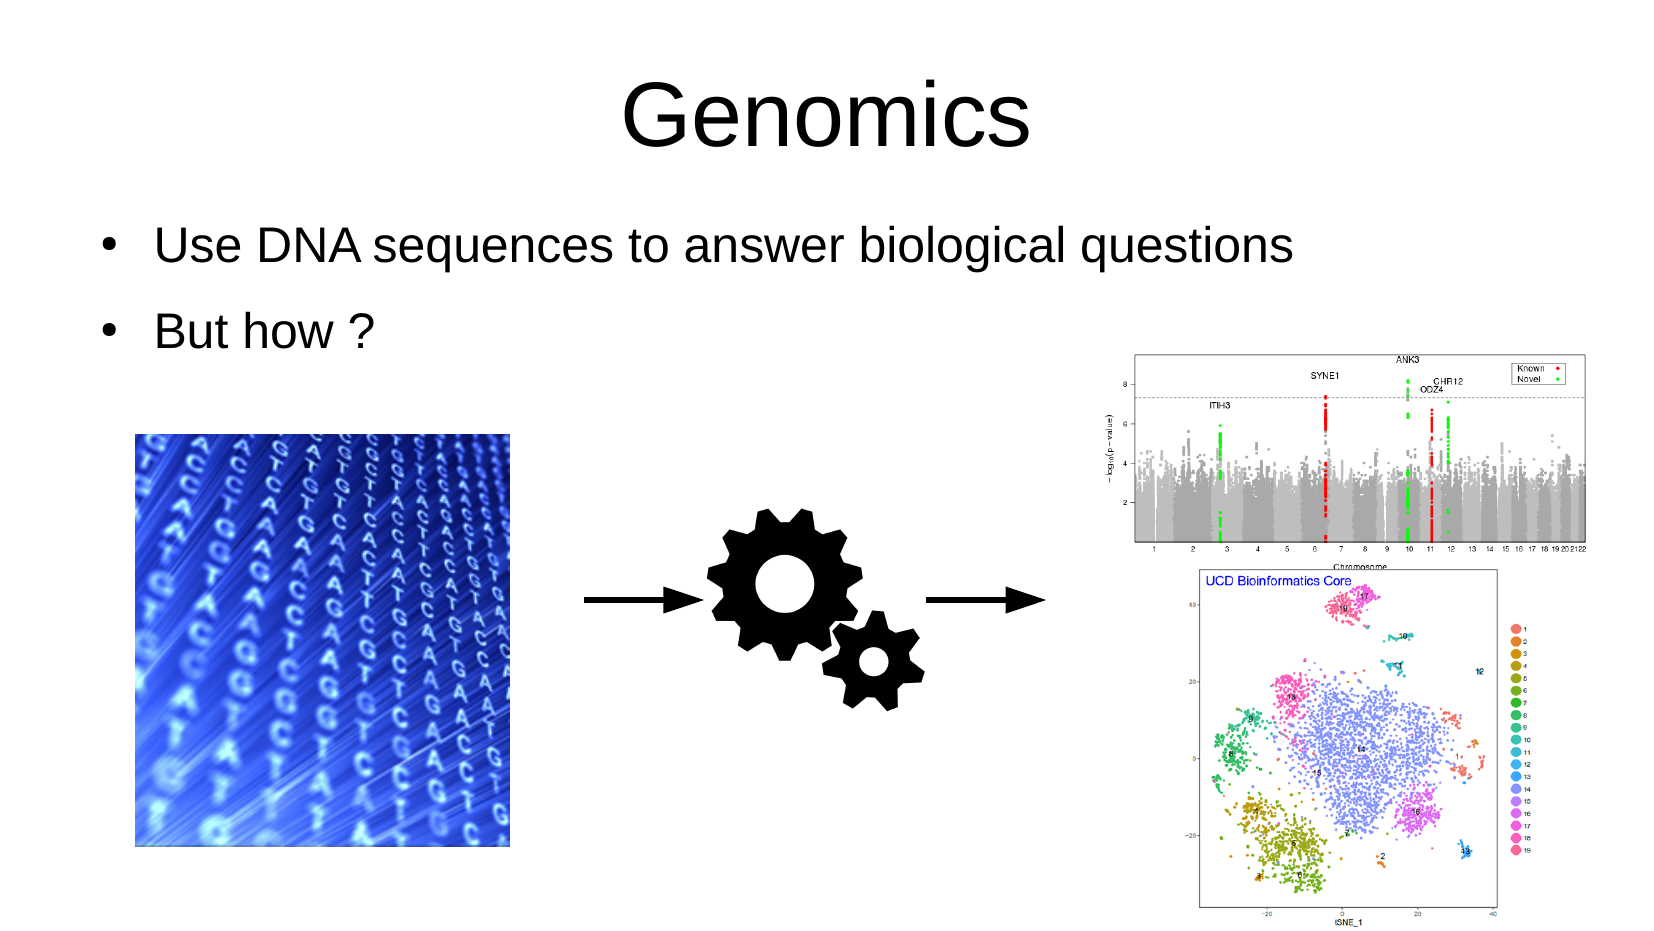

# Genomics
Use DNA sequences to answer biological questions
But how ?